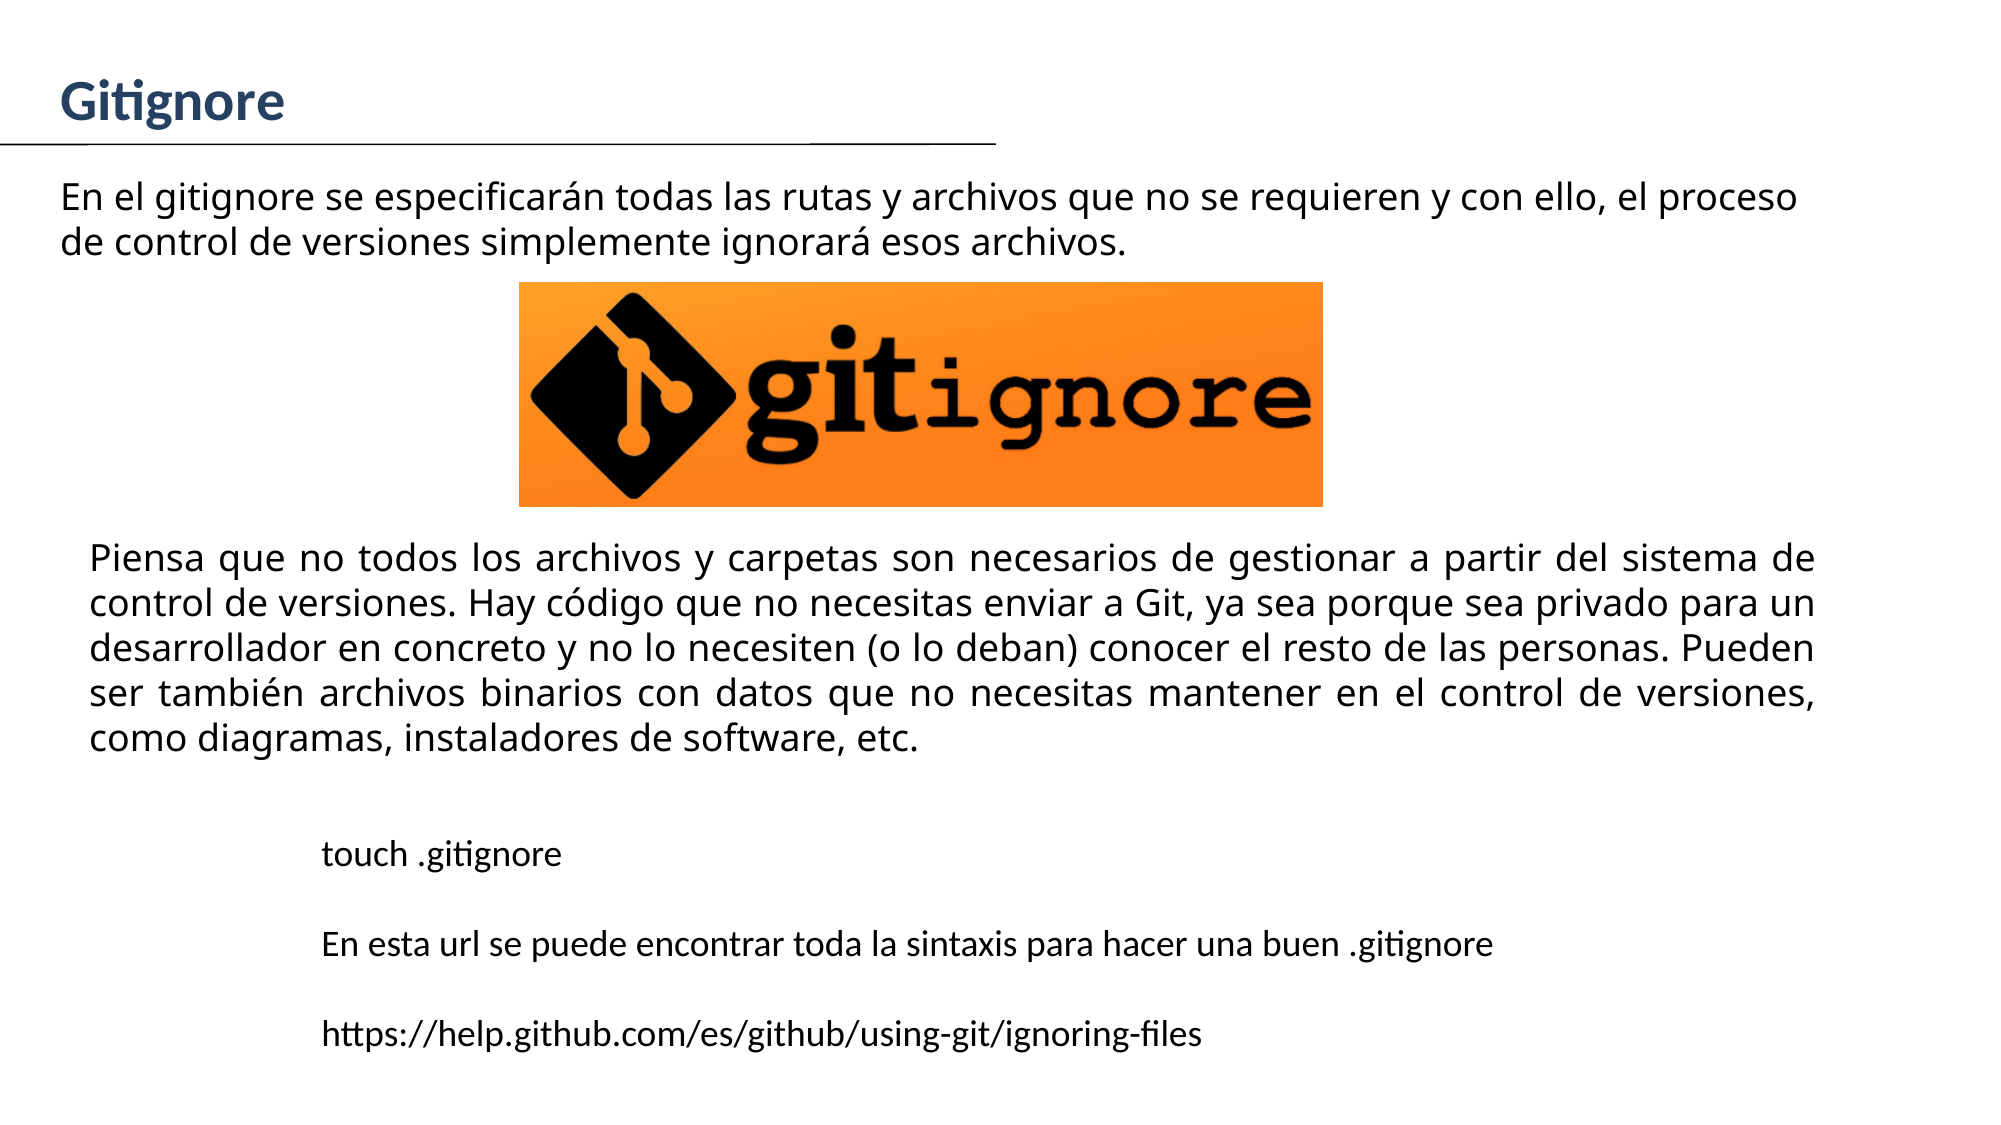

Gitignore
En el gitignore se especificarán todas las rutas y archivos que no se requieren y con ello, el proceso de control de versiones simplemente ignorará esos archivos.
Piensa que no todos los archivos y carpetas son necesarios de gestionar a partir del sistema de control de versiones. Hay código que no necesitas enviar a Git, ya sea porque sea privado para un desarrollador en concreto y no lo necesiten (o lo deban) conocer el resto de las personas. Pueden ser también archivos binarios con datos que no necesitas mantener en el control de versiones, como diagramas, instaladores de software, etc.
touch .gitignore
En esta url se puede encontrar toda la sintaxis para hacer una buen .gitignore
https://help.github.com/es/github/using-git/ignoring-files